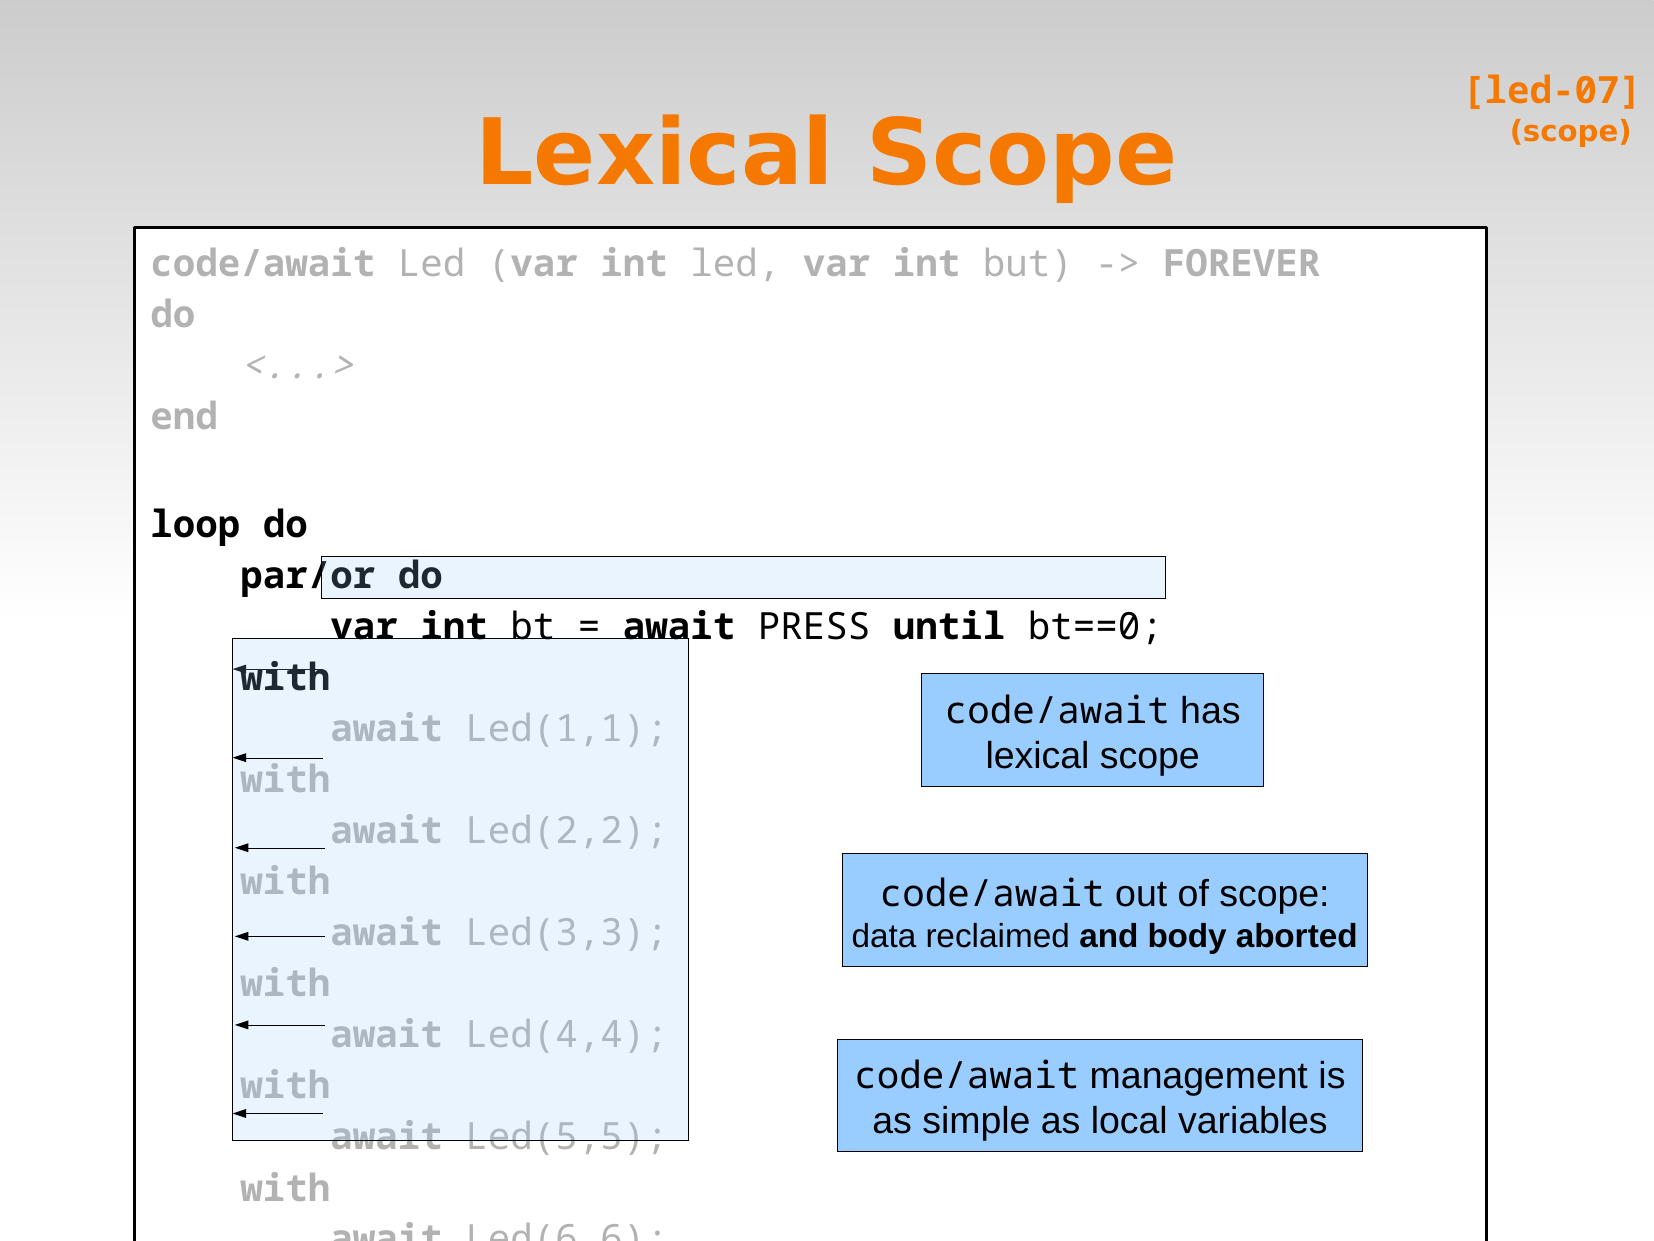

# [led-07] (scope)
Lexical Scope
code/await Led (var int led, var int but) -> FOREVER
do
 <...>
end
loop do
 par/or do
 var int bt = await PRESS until bt==0;
 with
 await Led(1,1);
 with
 await Led(2,2);
 with
 await Led(3,3);
 with
 await Led(4,4);
 with
 await Led(5,5);
 with
 await Led(6,6);
 end
end
code/await has
lexical scope
code/await out of scope:
data reclaimed and body aborted
code/await management is
as simple as local variables